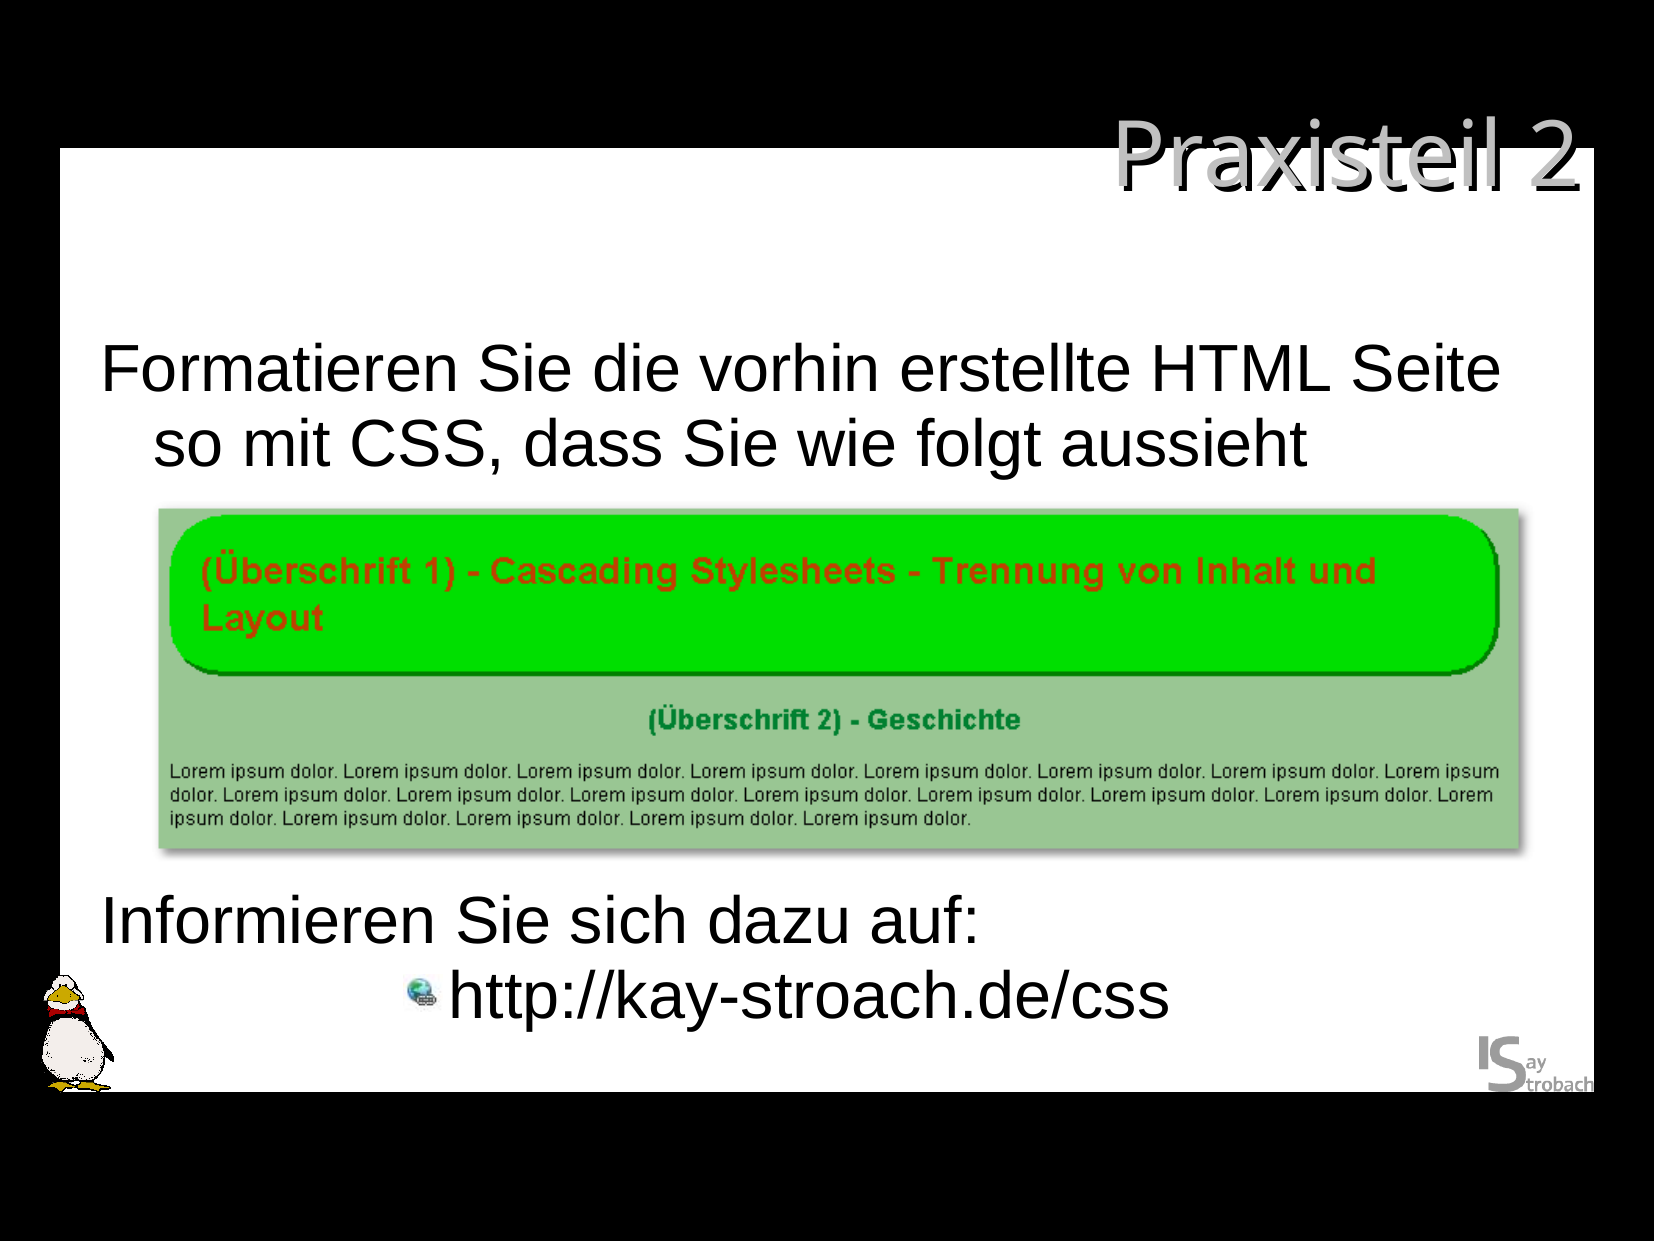

# Praxisteil 2
Formatieren Sie die vorhin erstellte HTML Seite so mit CSS, dass Sie wie folgt aussieht
Informieren Sie sich dazu auf:
				http://kay-stroach.de/css
Pixelgrafik im Informatikunterricht Klasse 8
11